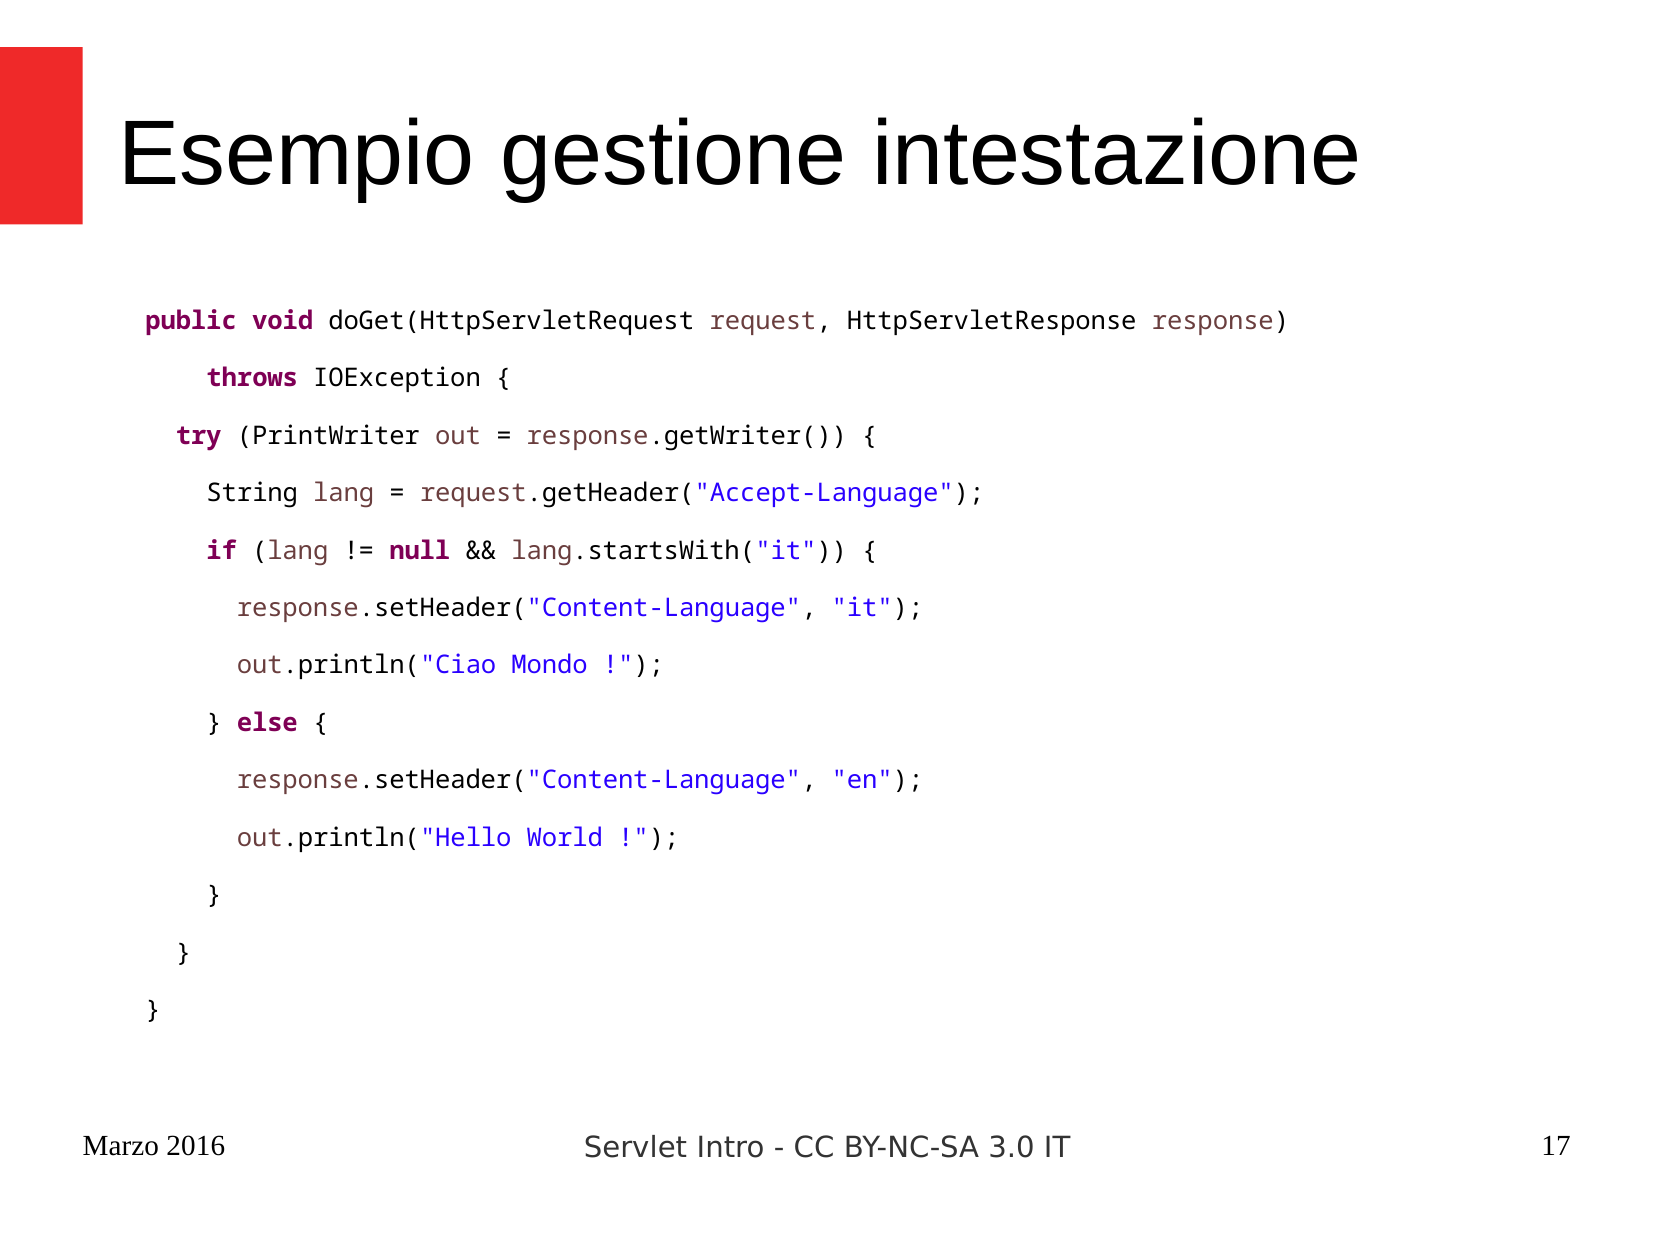

# Esempio gestione intestazione
 public void doGet(HttpServletRequest request, HttpServletResponse response)
 throws IOException {
 try (PrintWriter out = response.getWriter()) {
 String lang = request.getHeader("Accept-Language");
 if (lang != null && lang.startsWith("it")) {
 response.setHeader("Content-Language", "it");
 out.println("Ciao Mondo !");
 } else {
 response.setHeader("Content-Language", "en");
 out.println("Hello World !");
 }
 }
 }
Your Date Here
Your Footer Here
17